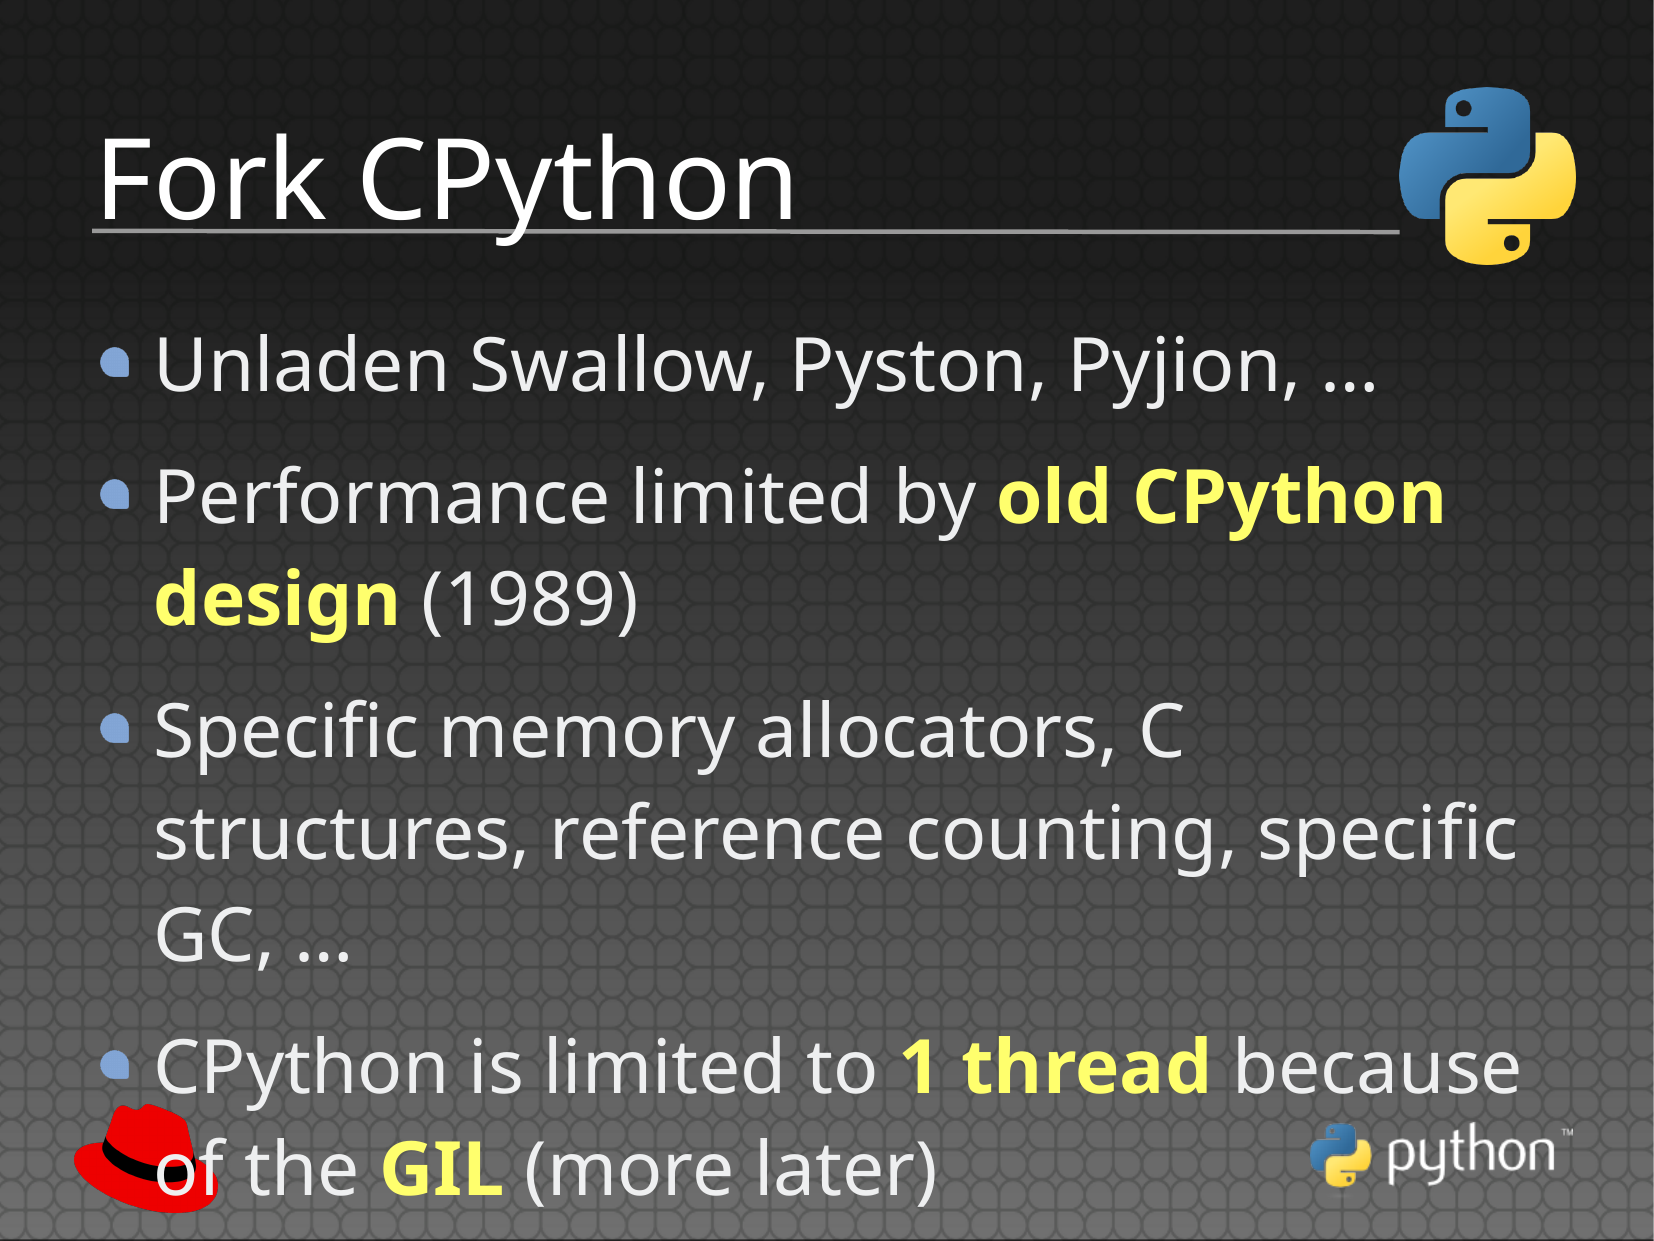

Fork CPython
# Unladen Swallow, Pyston, Pyjion, …
Performance limited by old CPython design (1989)
Specific memory allocators, C structures, reference counting, specific GC, …
CPython is limited to 1 thread because of the GIL (more later)